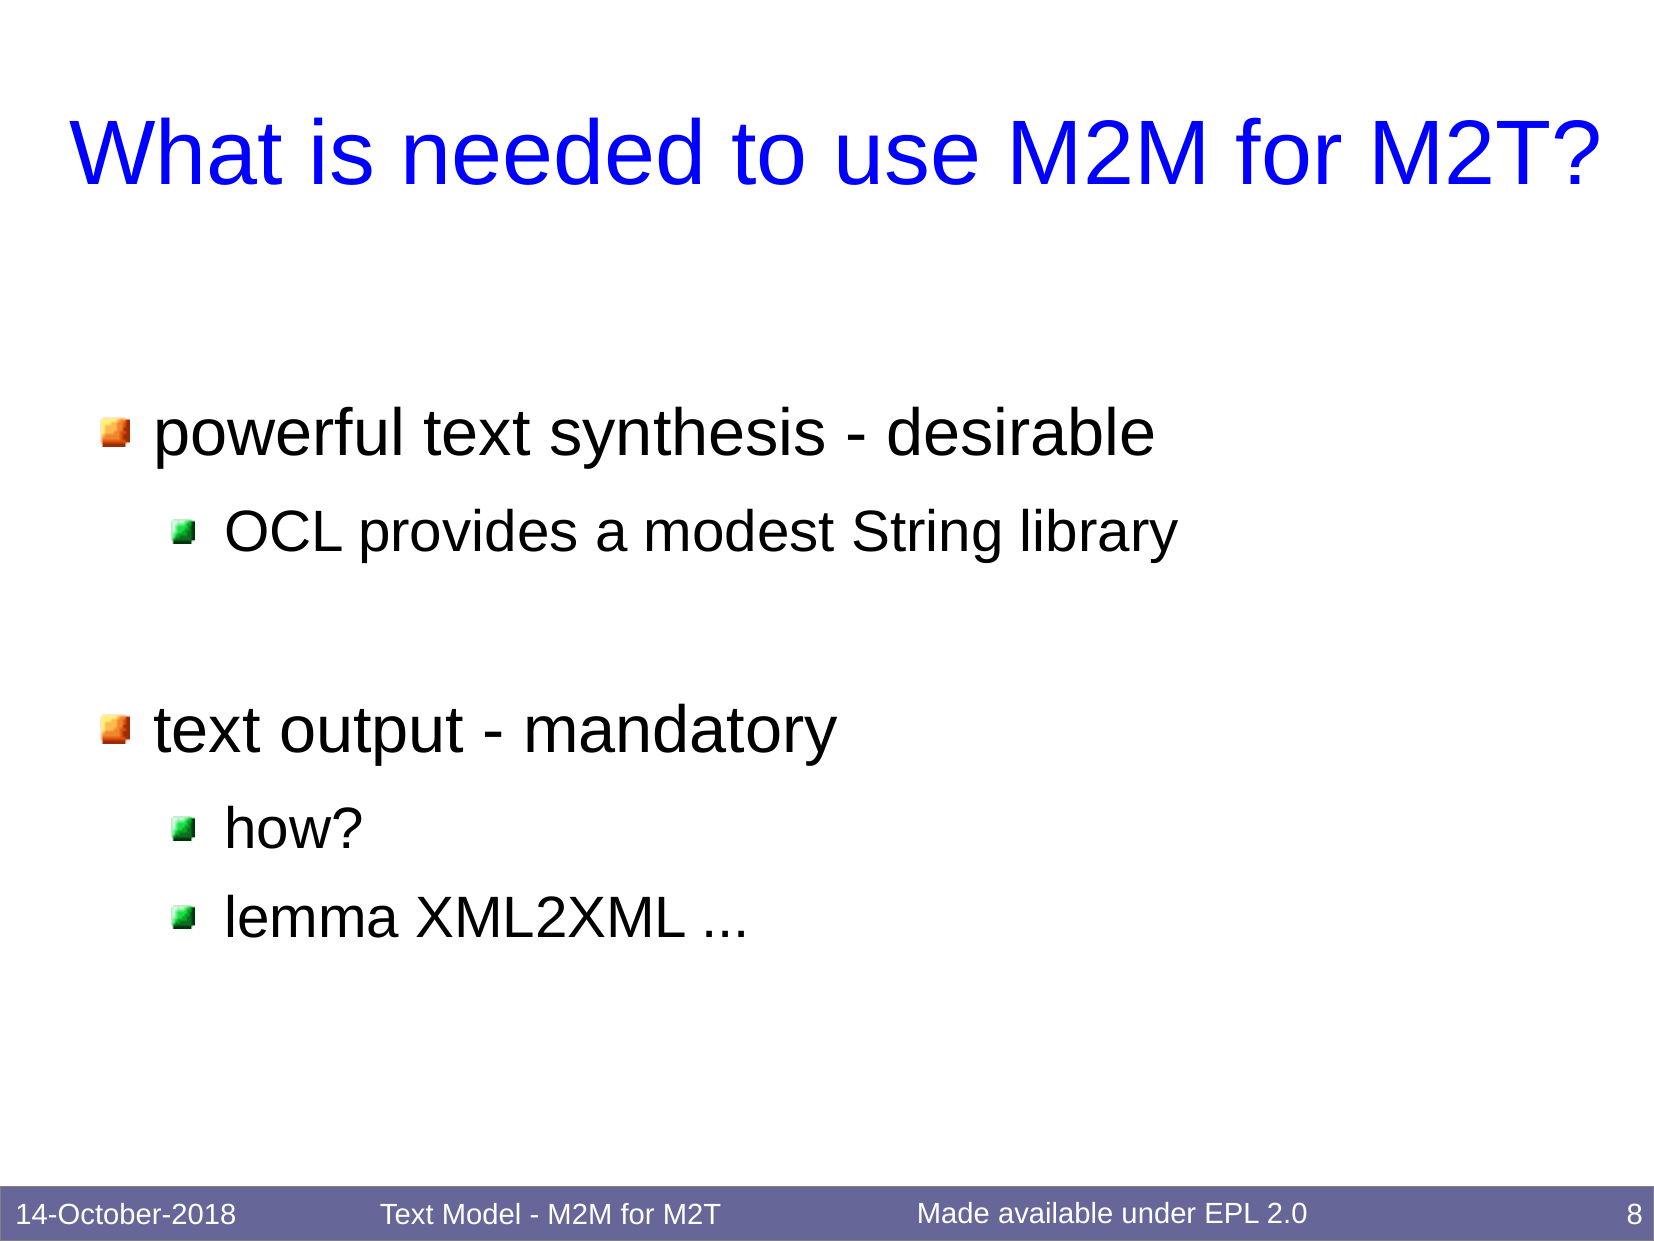

# What is needed to use M2M for M2T?
powerful text synthesis - desirable
OCL provides a modest String library
text output - mandatory
how?
lemma XML2XML ...
14-October-2018
Text Model - M2M for M2T
8